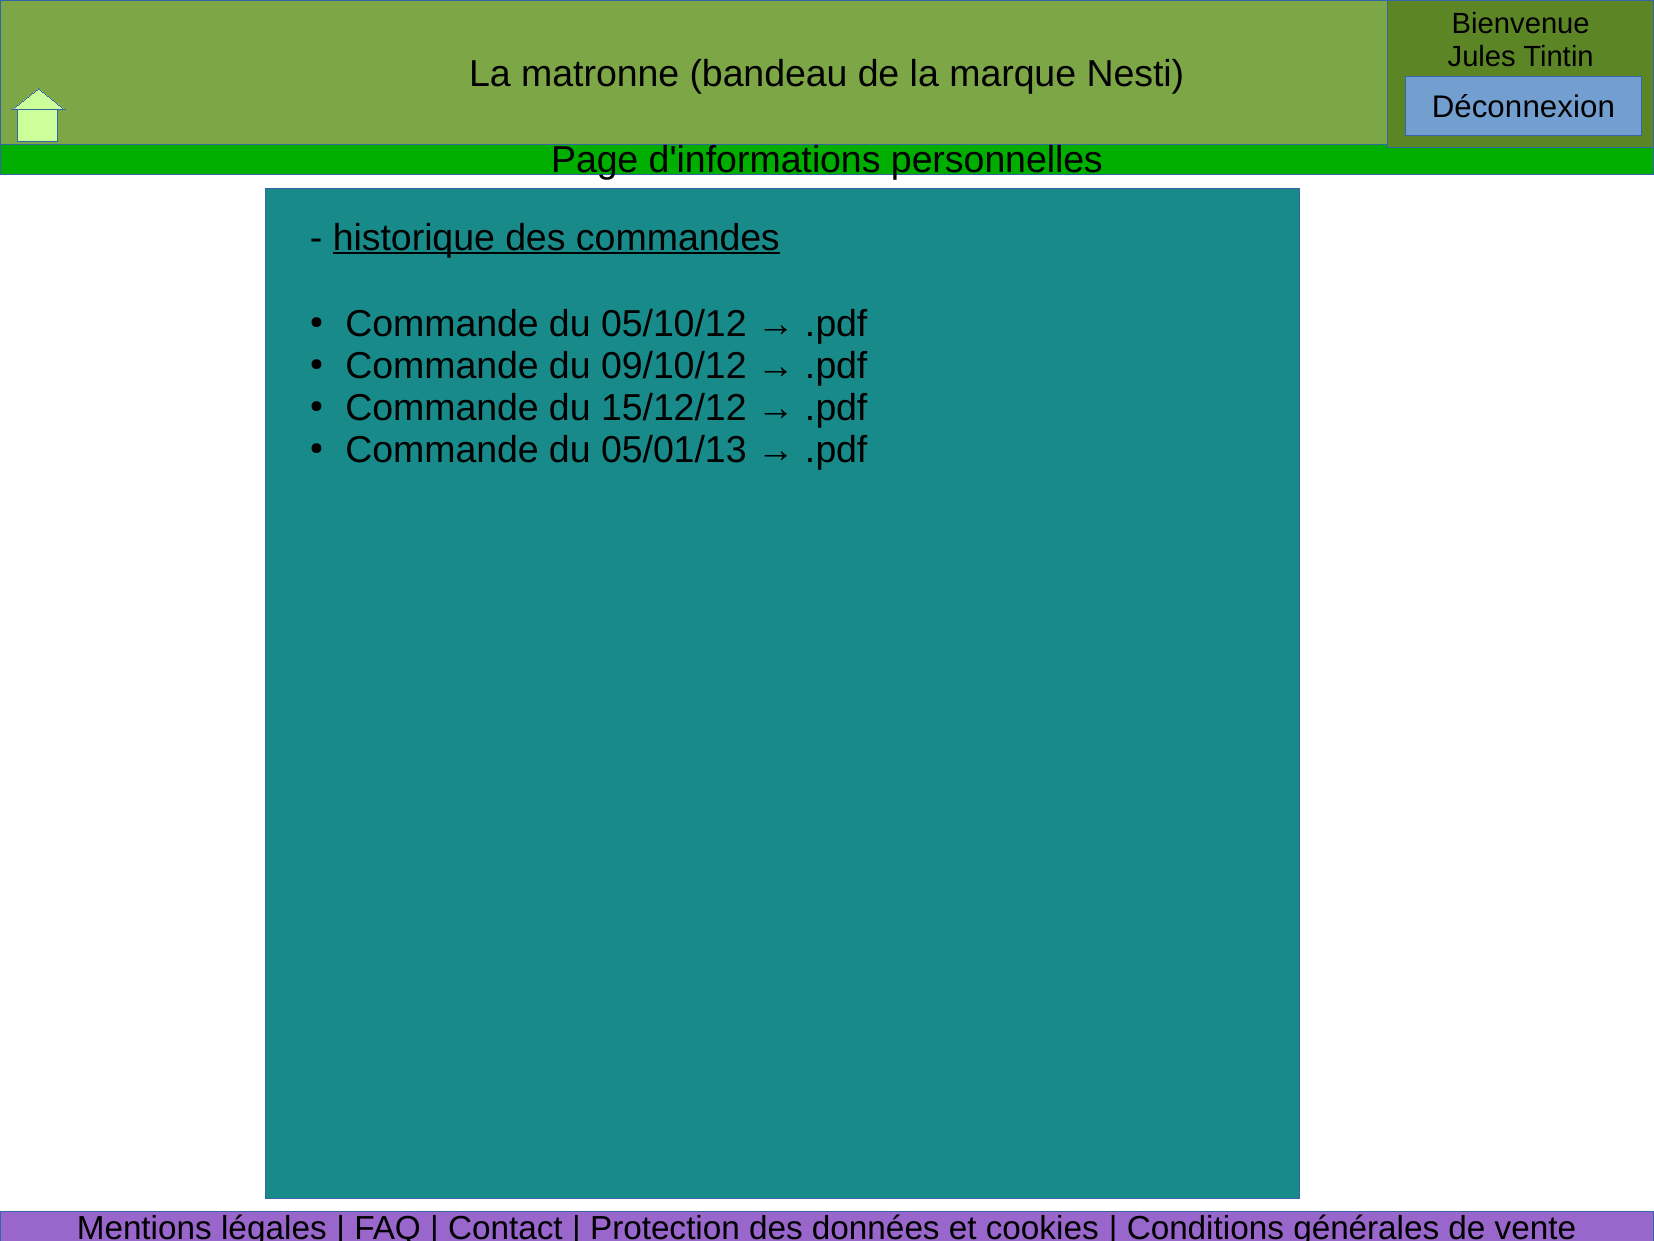

La matronne (bandeau de la marque Nesti)
Bienvenue
Jules Tintin
Déconnexion
Page d'informations personnelles
- historique des commandes
Commande du 05/10/12 → .pdf
Commande du 09/10/12 → .pdf
Commande du 15/12/12 → .pdf
Commande du 05/01/13 → .pdf
Mentions légales | FAQ | Contact | Protection des données et cookies | Conditions générales de vente